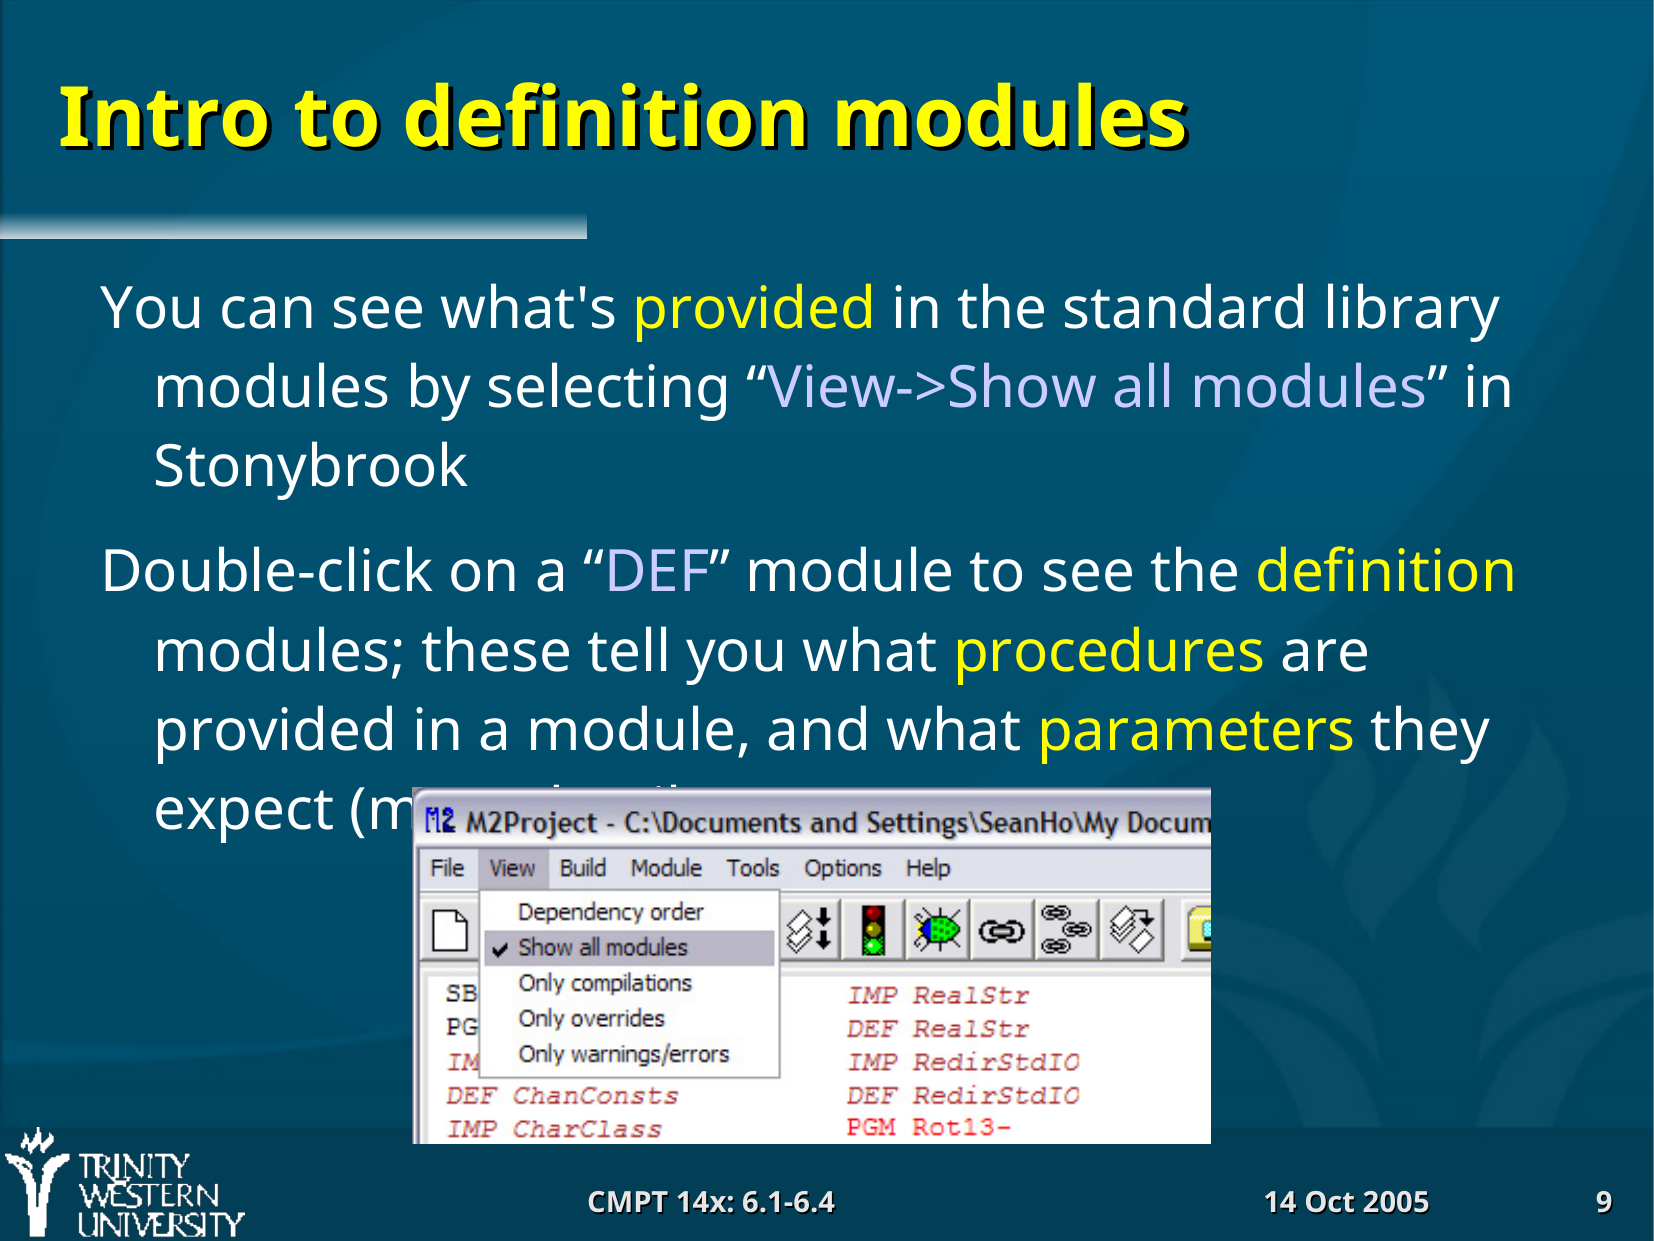

# Intro to definition modules
You can see what's provided in the standard library modules by selecting “View->Show all modules” in Stonybrook
Double-click on a “DEF” module to see the definition modules; these tell you what procedures are provided in a module, and what parameters they expect (more details on Mon)
CMPT 14x: 6.1-6.4
14 Oct 2005
9